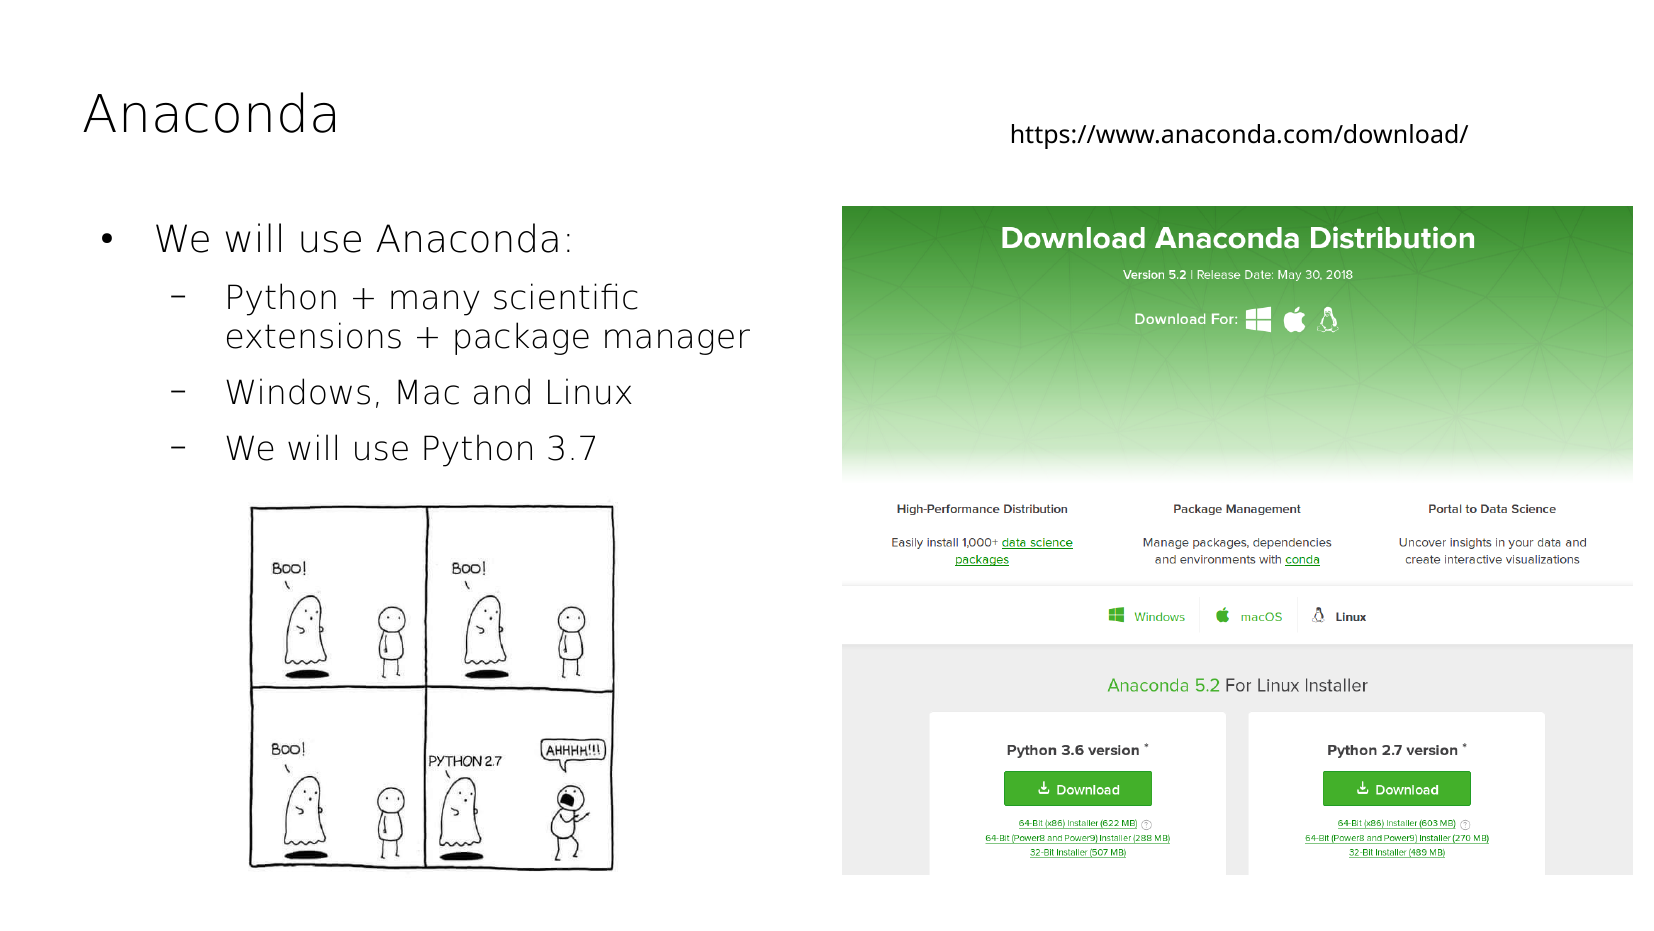

# Anaconda
https://www.anaconda.com/download/
We will use Anaconda:
Python + many scientific extensions + package manager
Windows, Mac and Linux
We will use Python 3.7